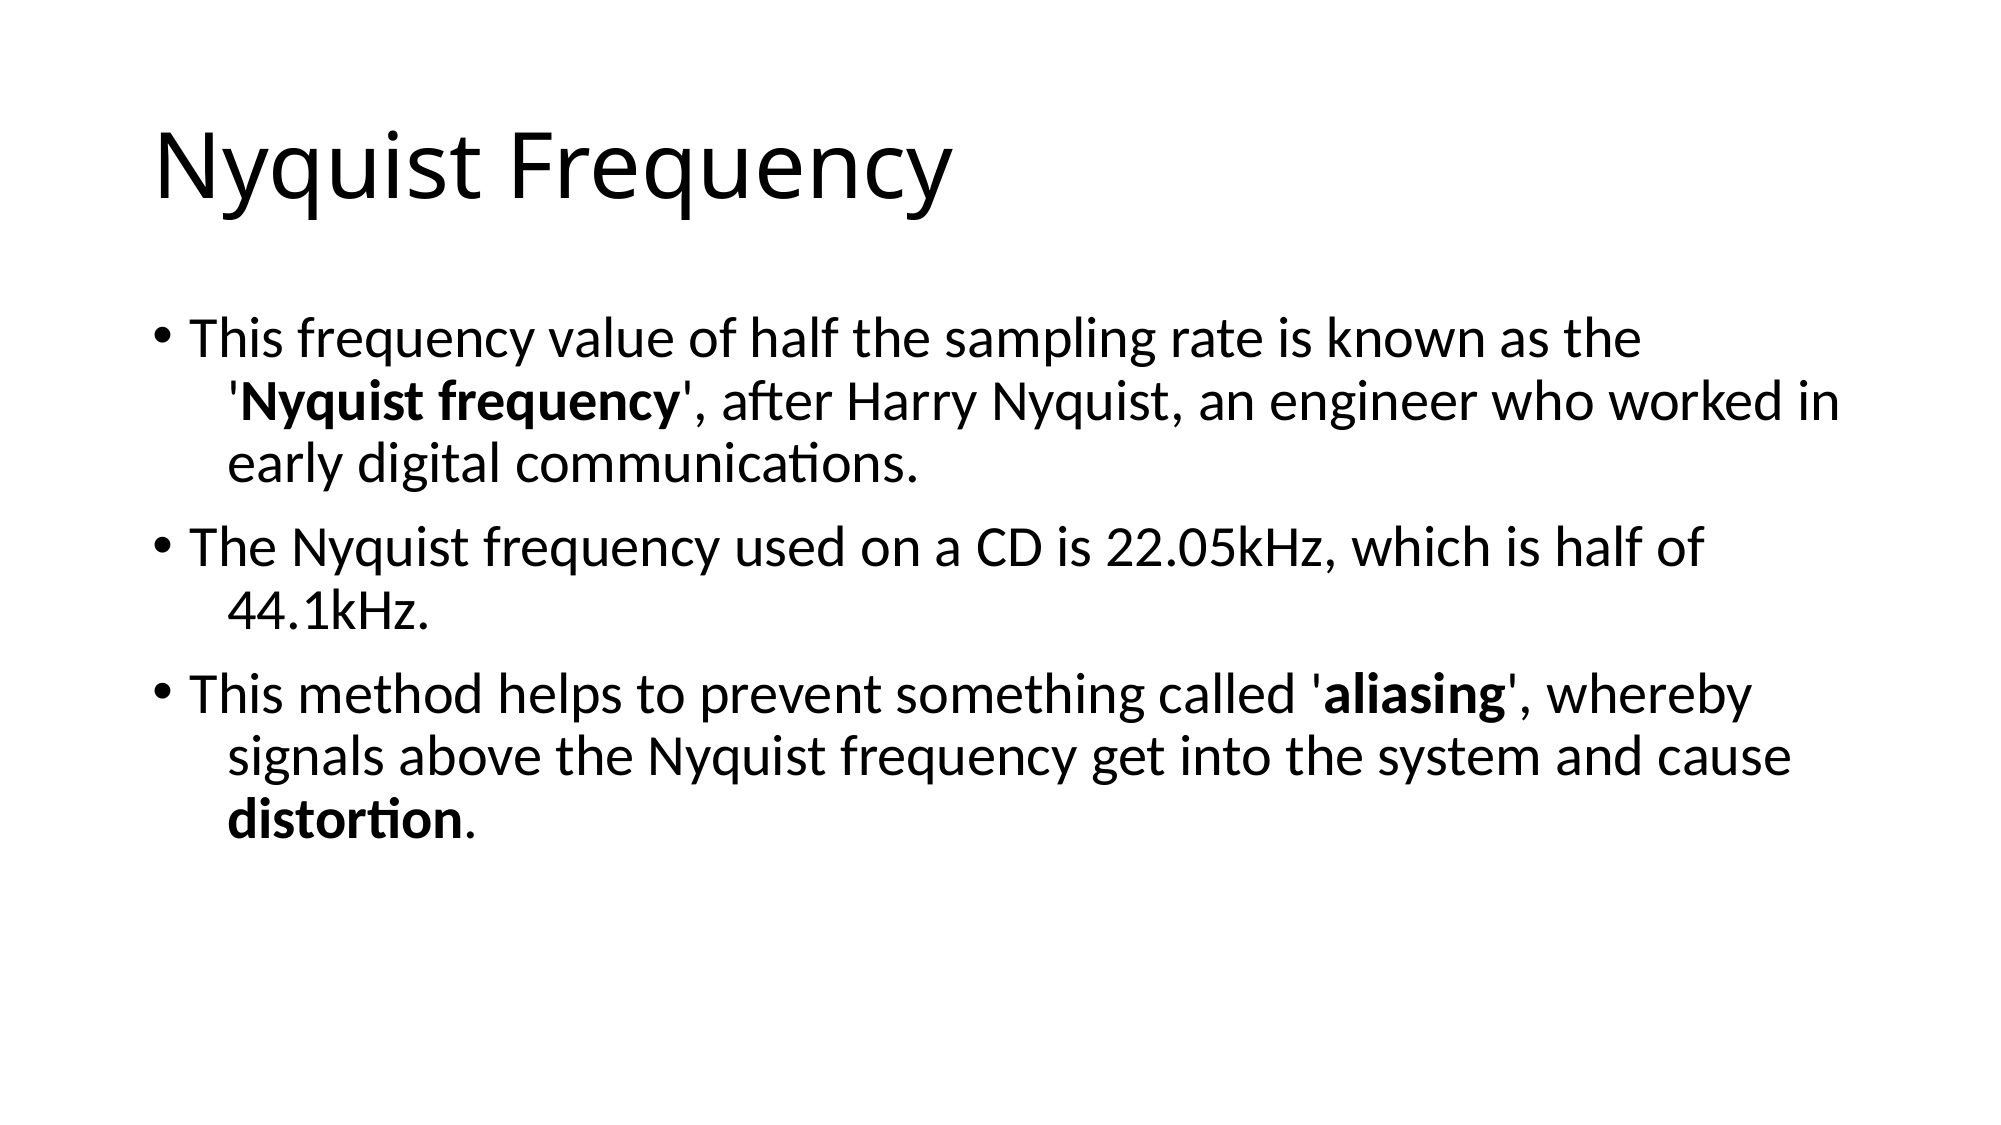

# Nyquist Frequency
This frequency value of half the sampling rate is known as the 'Nyquist frequency', after Harry Nyquist, an engineer who worked in early digital communications.
The Nyquist frequency used on a CD is 22.05kHz, which is half of 44.1kHz.
This method helps to prevent something called 'aliasing', whereby signals above the Nyquist frequency get into the system and cause distortion.